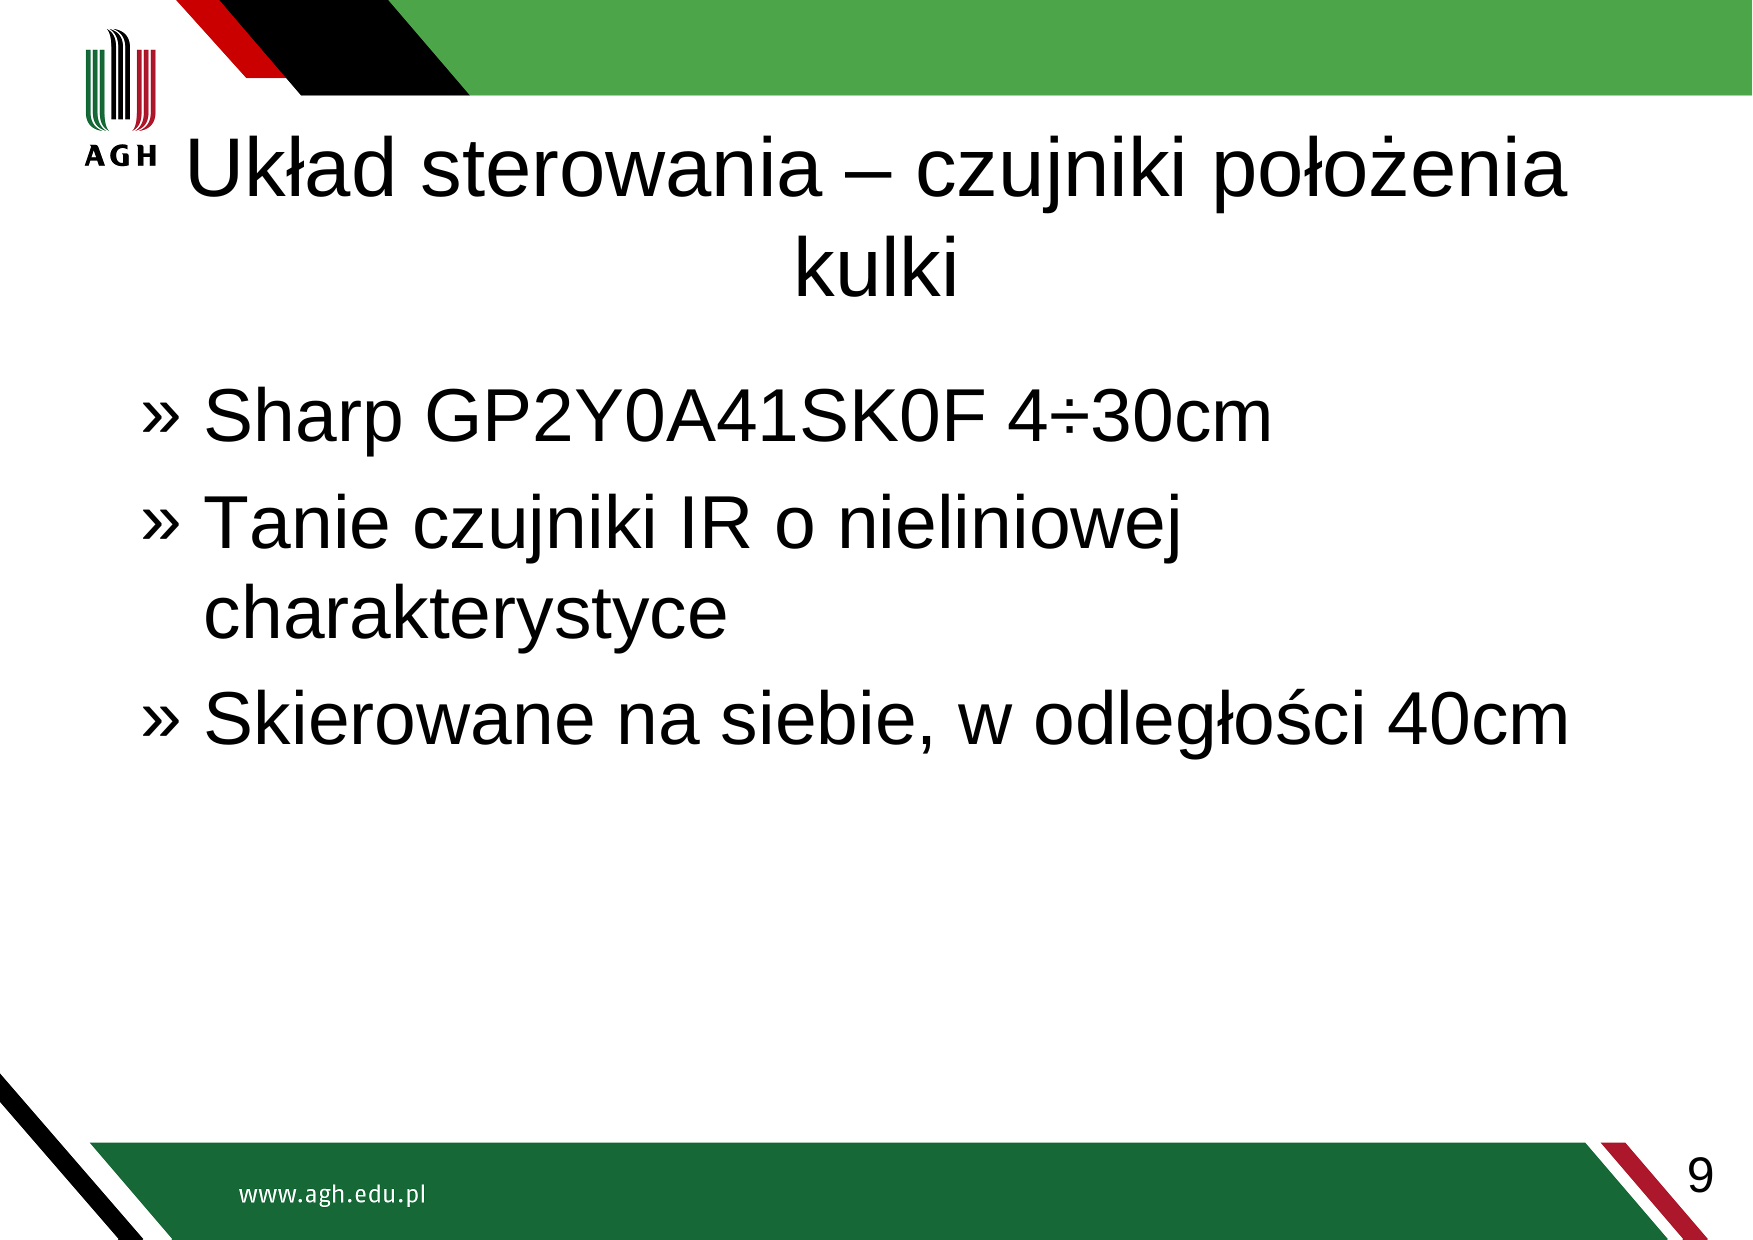

# Układ sterowania – czujniki położenia kulki
Sharp GP2Y0A41SK0F 4÷30cm
Tanie czujniki IR o nieliniowej charakterystyce
Skierowane na siebie, w odległości 40cm
9